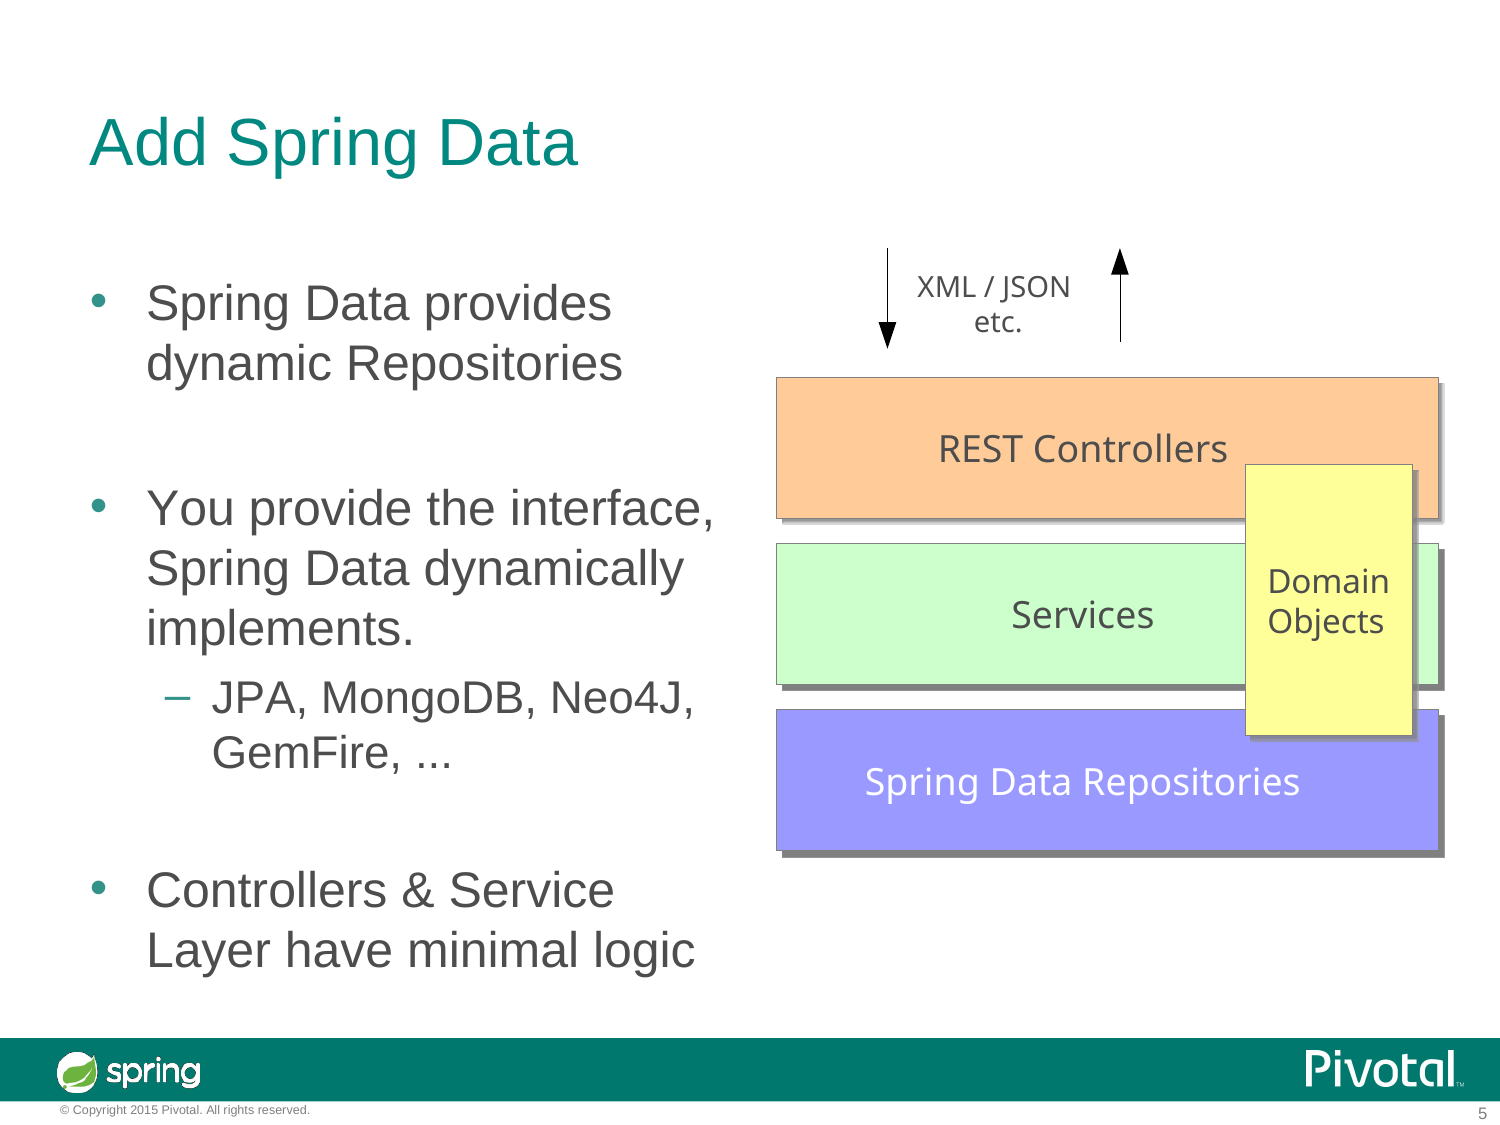

# Add Spring Data
XML / JSON
etc.
Spring Data provides dynamic Repositories
You provide the interface, Spring Data dynamically implements.
JPA, MongoDB, Neo4J, GemFire, ...
Controllers & Service Layer have minimal logic
REST Controllers
Domain
Objects
Services
Spring Data Repositories